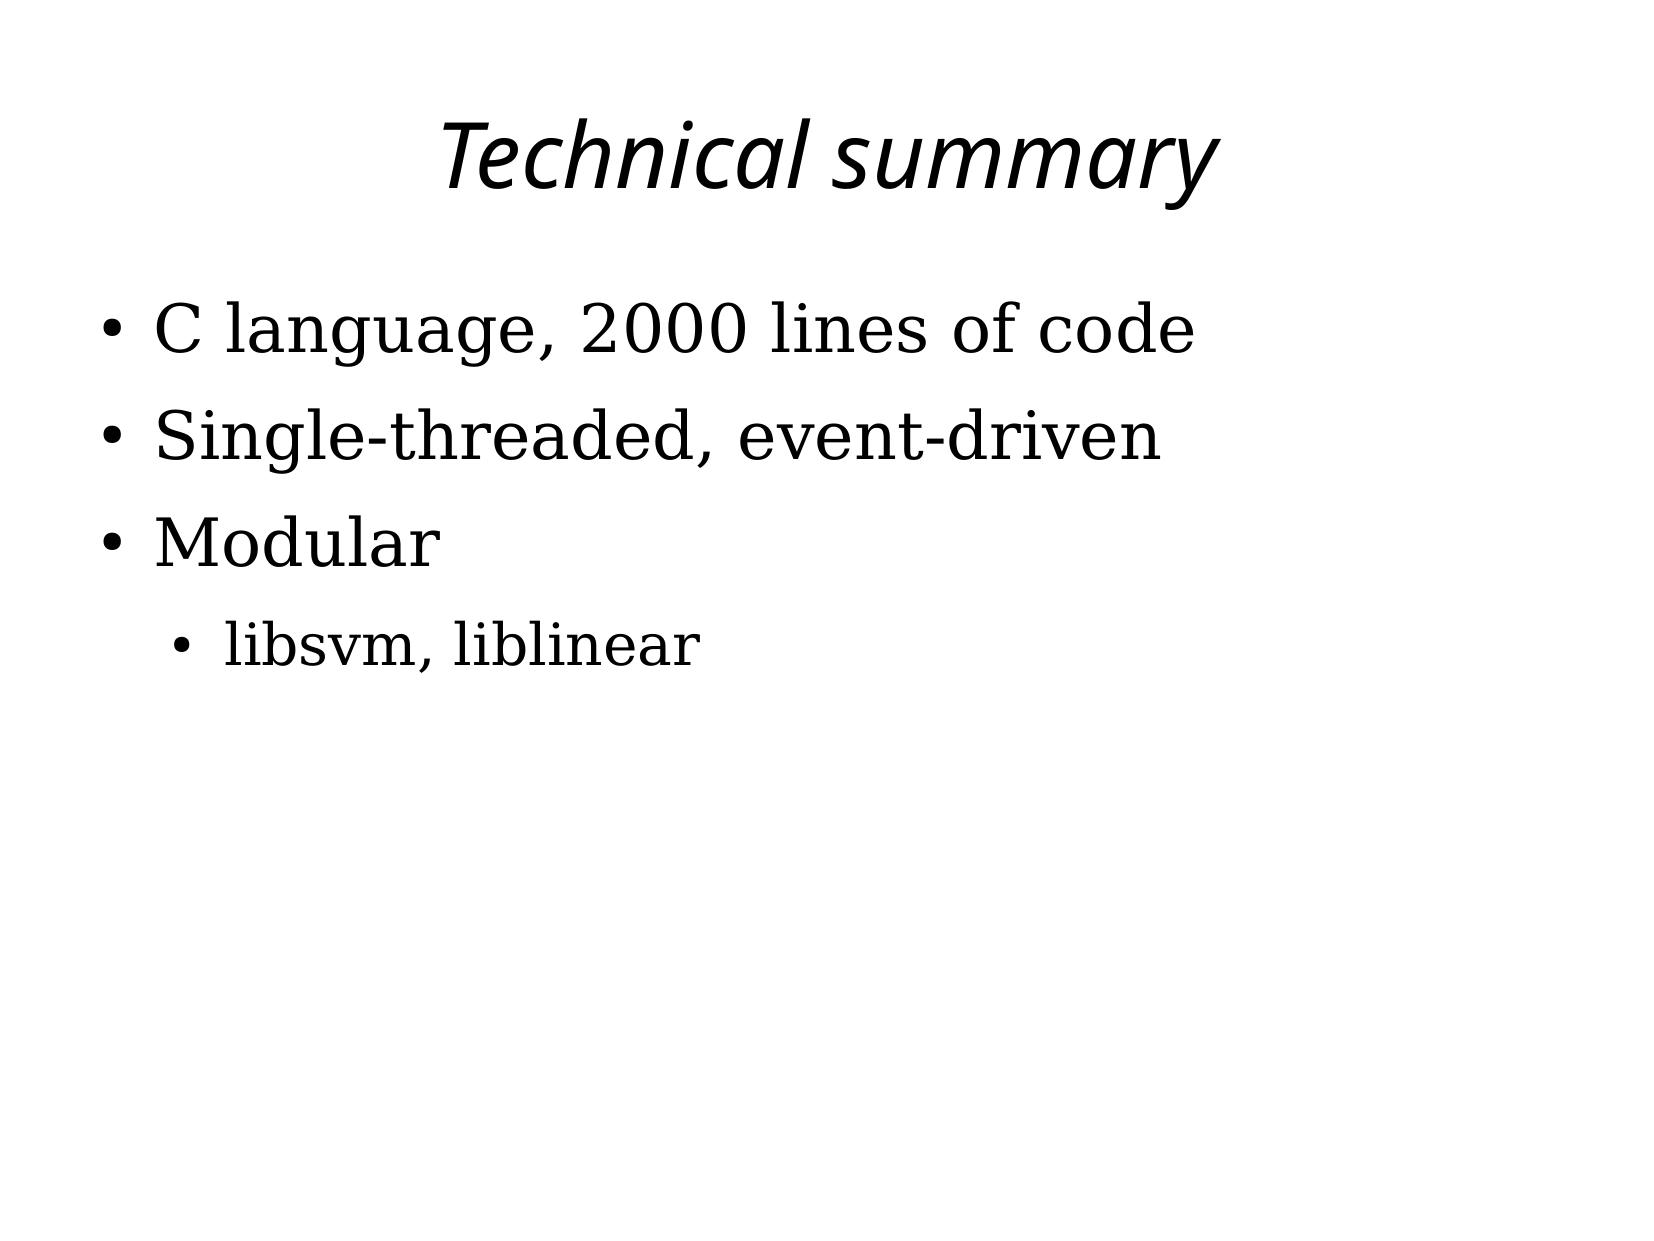

# Technical summary
C language, 2000 lines of code
Single-threaded, event-driven
Modular
libsvm, liblinear